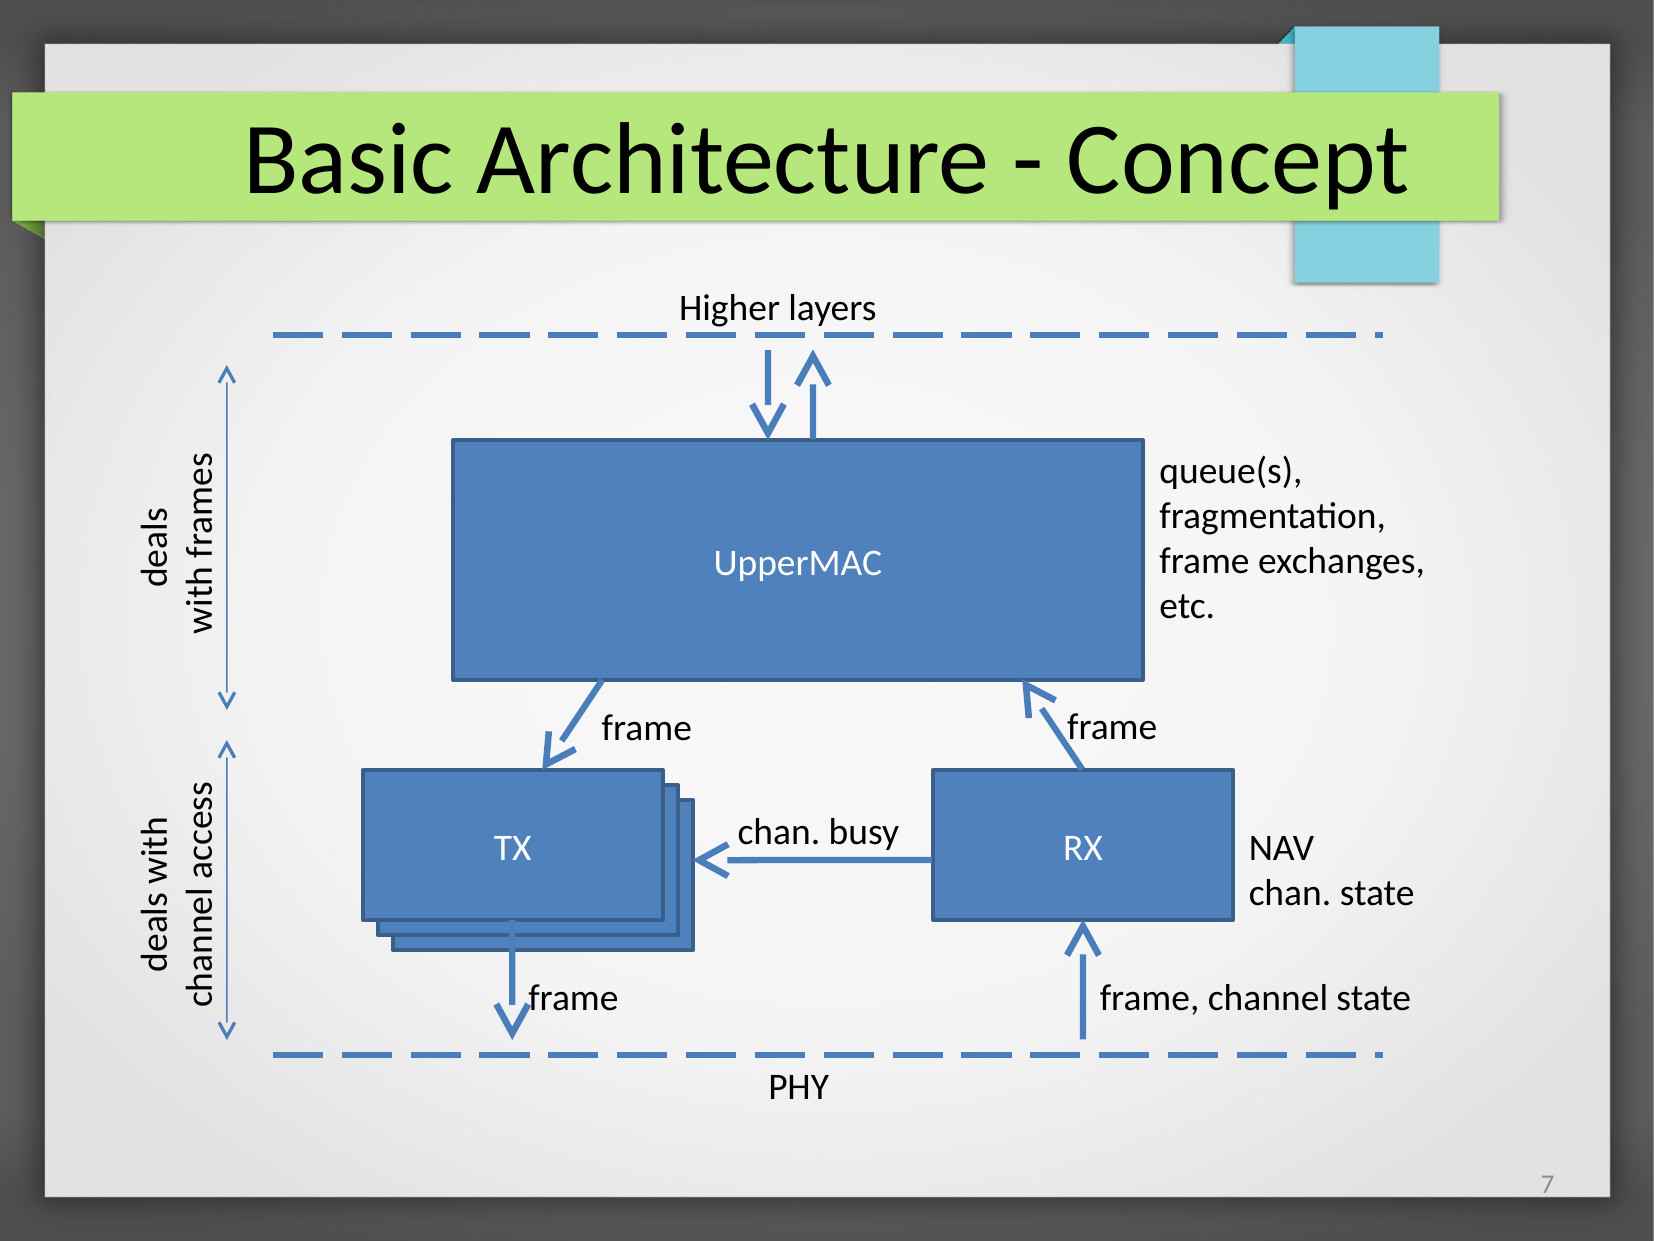

# Basic Architecture - Concept
Higher layers
queue(s),
fragmentation,
frame exchanges,
etc.
UpperMAC
deals
with frames
frame
frame
TX
RX
chan. busy
NAV
chan. state
deals with
channel access
frame
frame, channel state
PHY